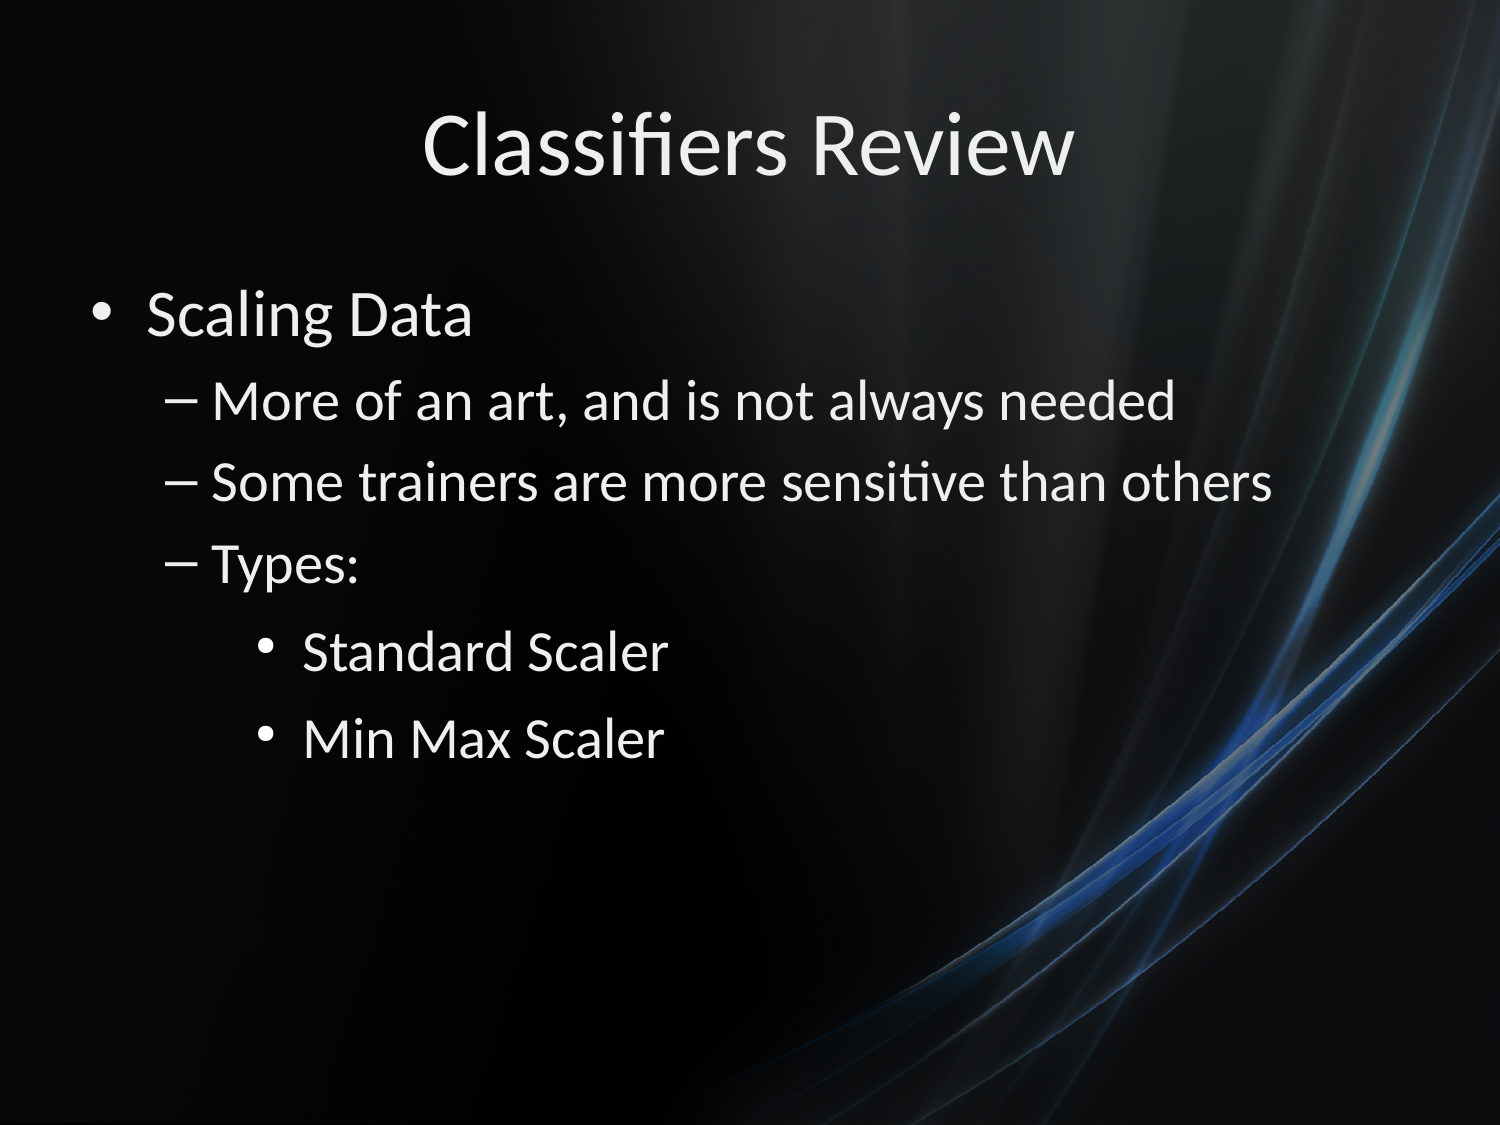

# Classifiers Review
Scaling Data
More of an art, and is not always needed
Some trainers are more sensitive than others
Types:
Standard Scaler
Min Max Scaler